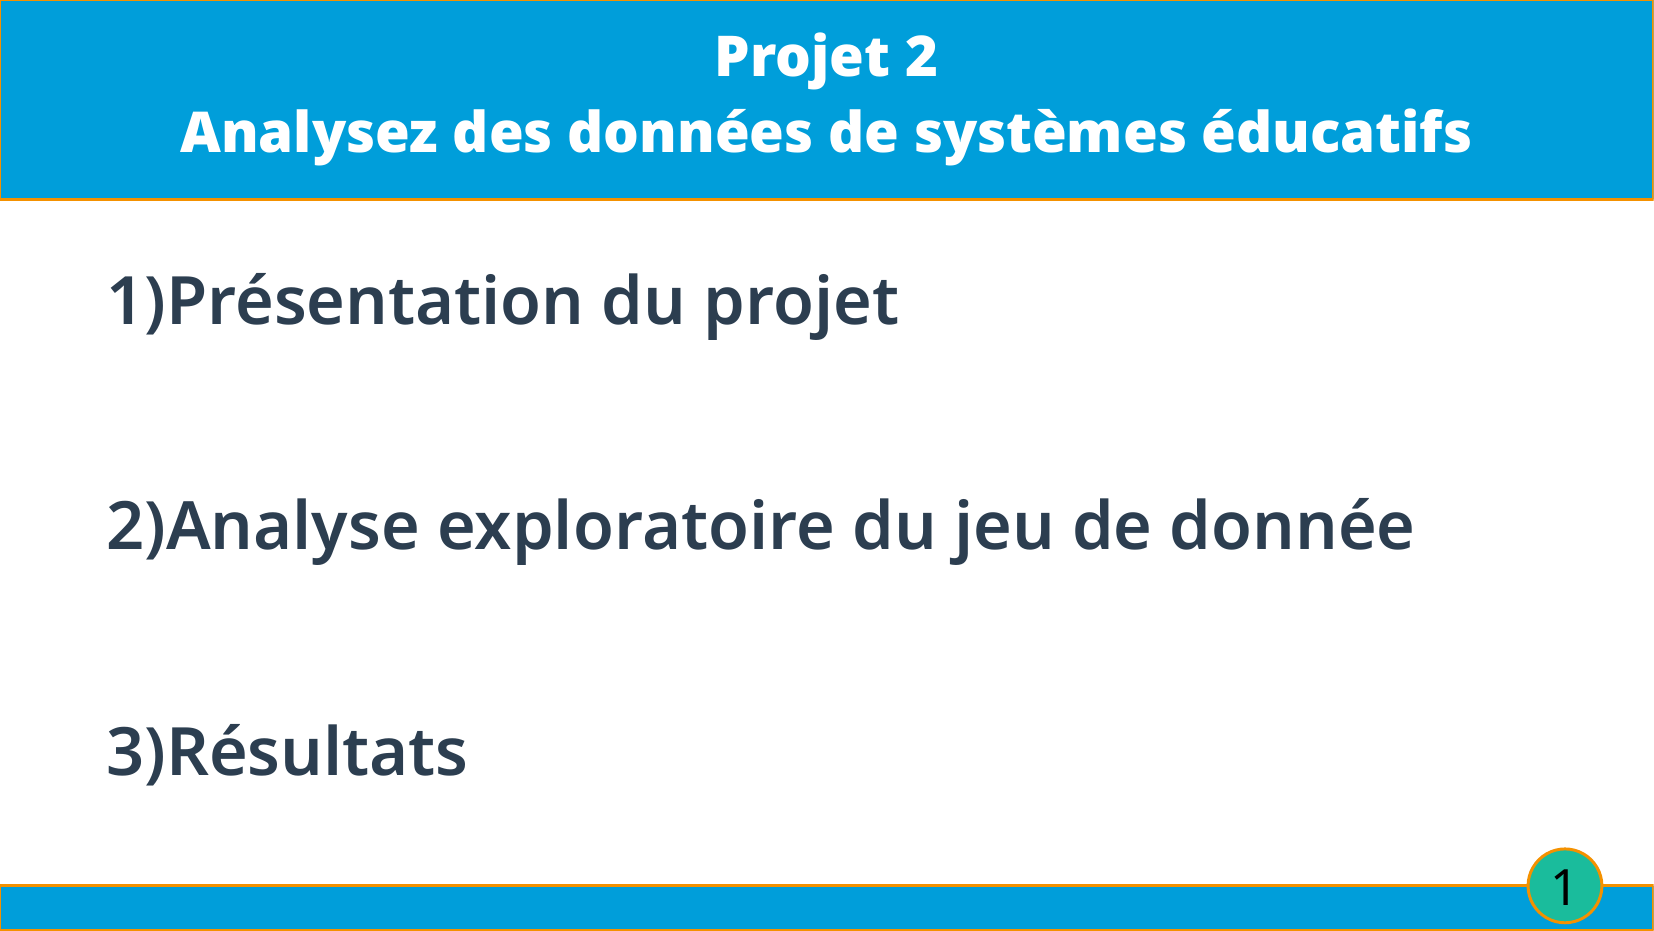

# Projet 2 Analysez des données de systèmes éducatifs
Présentation du projet
Analyse exploratoire du jeu de donnée
Résultats